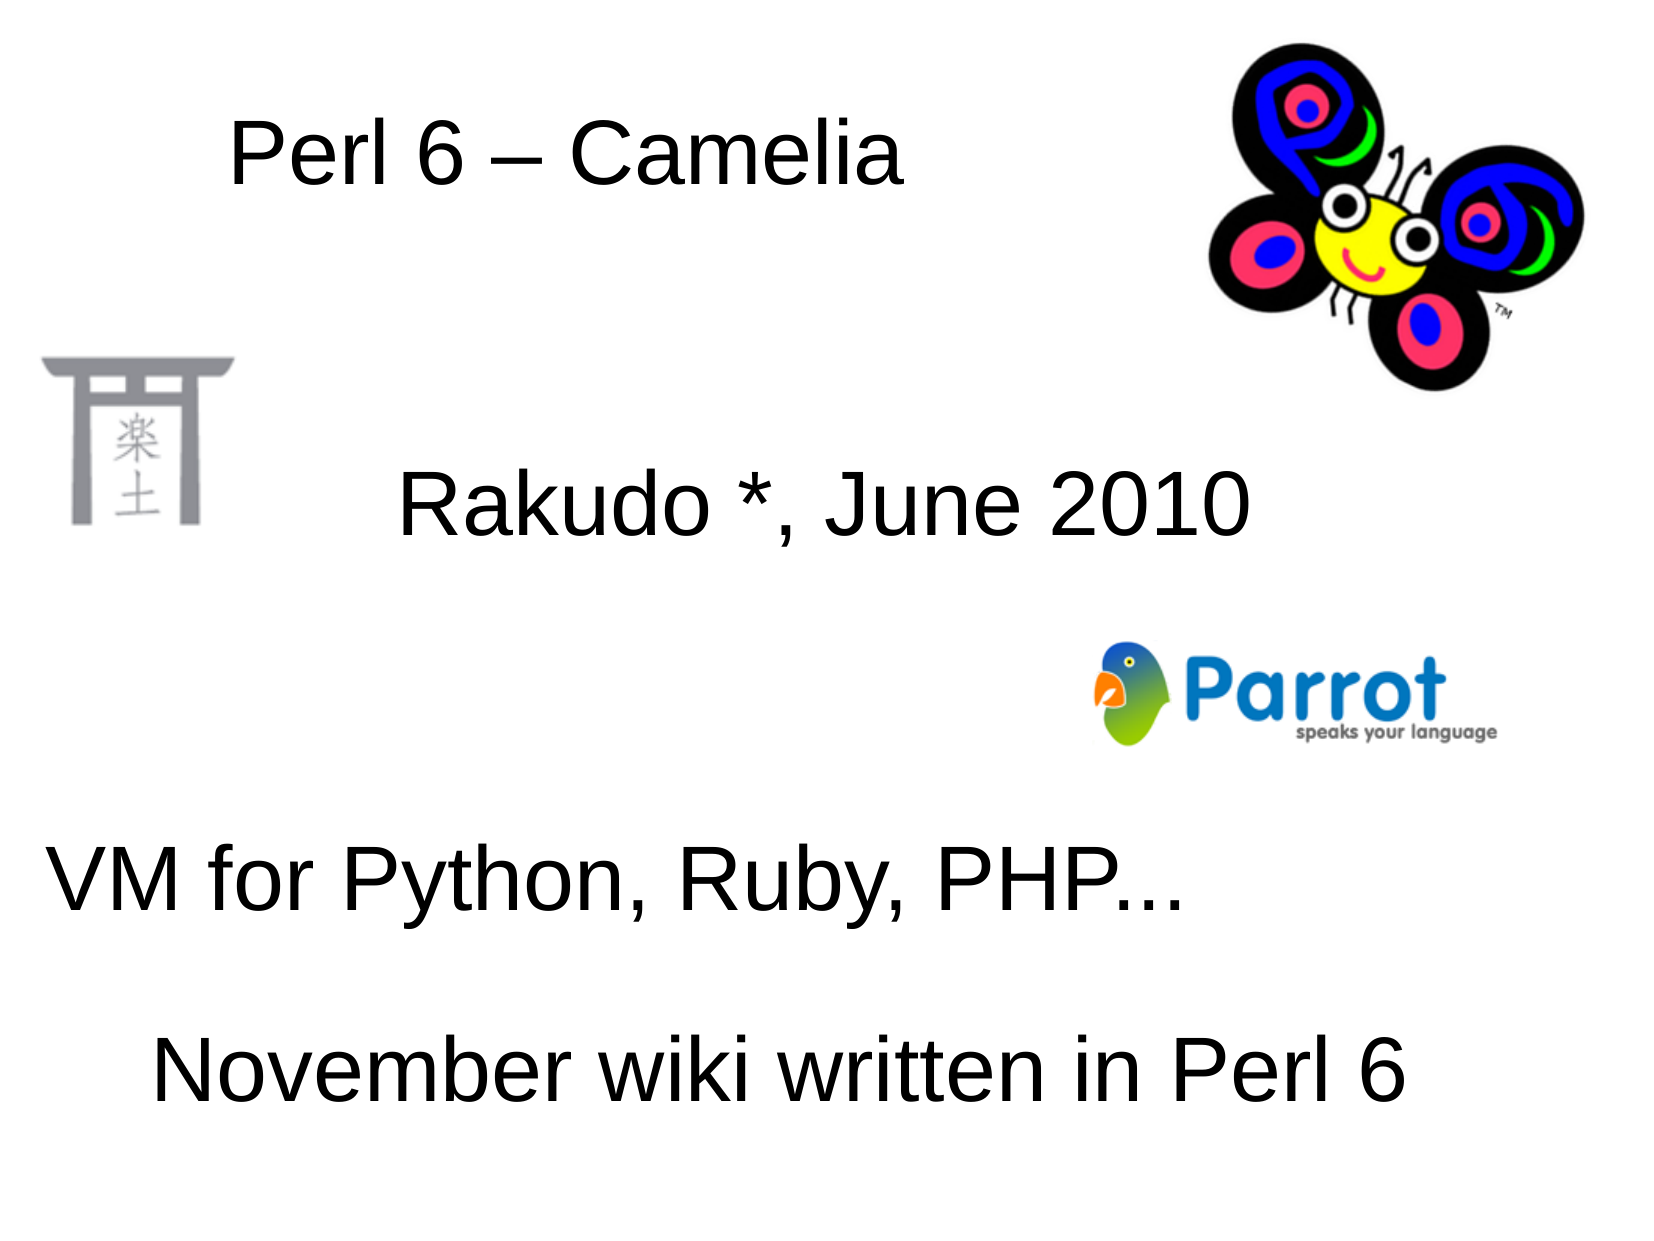

# Perl 6 – Camelia
Rakudo *, June 2010
VM for Python, Ruby, PHP...
November wiki written in Perl 6